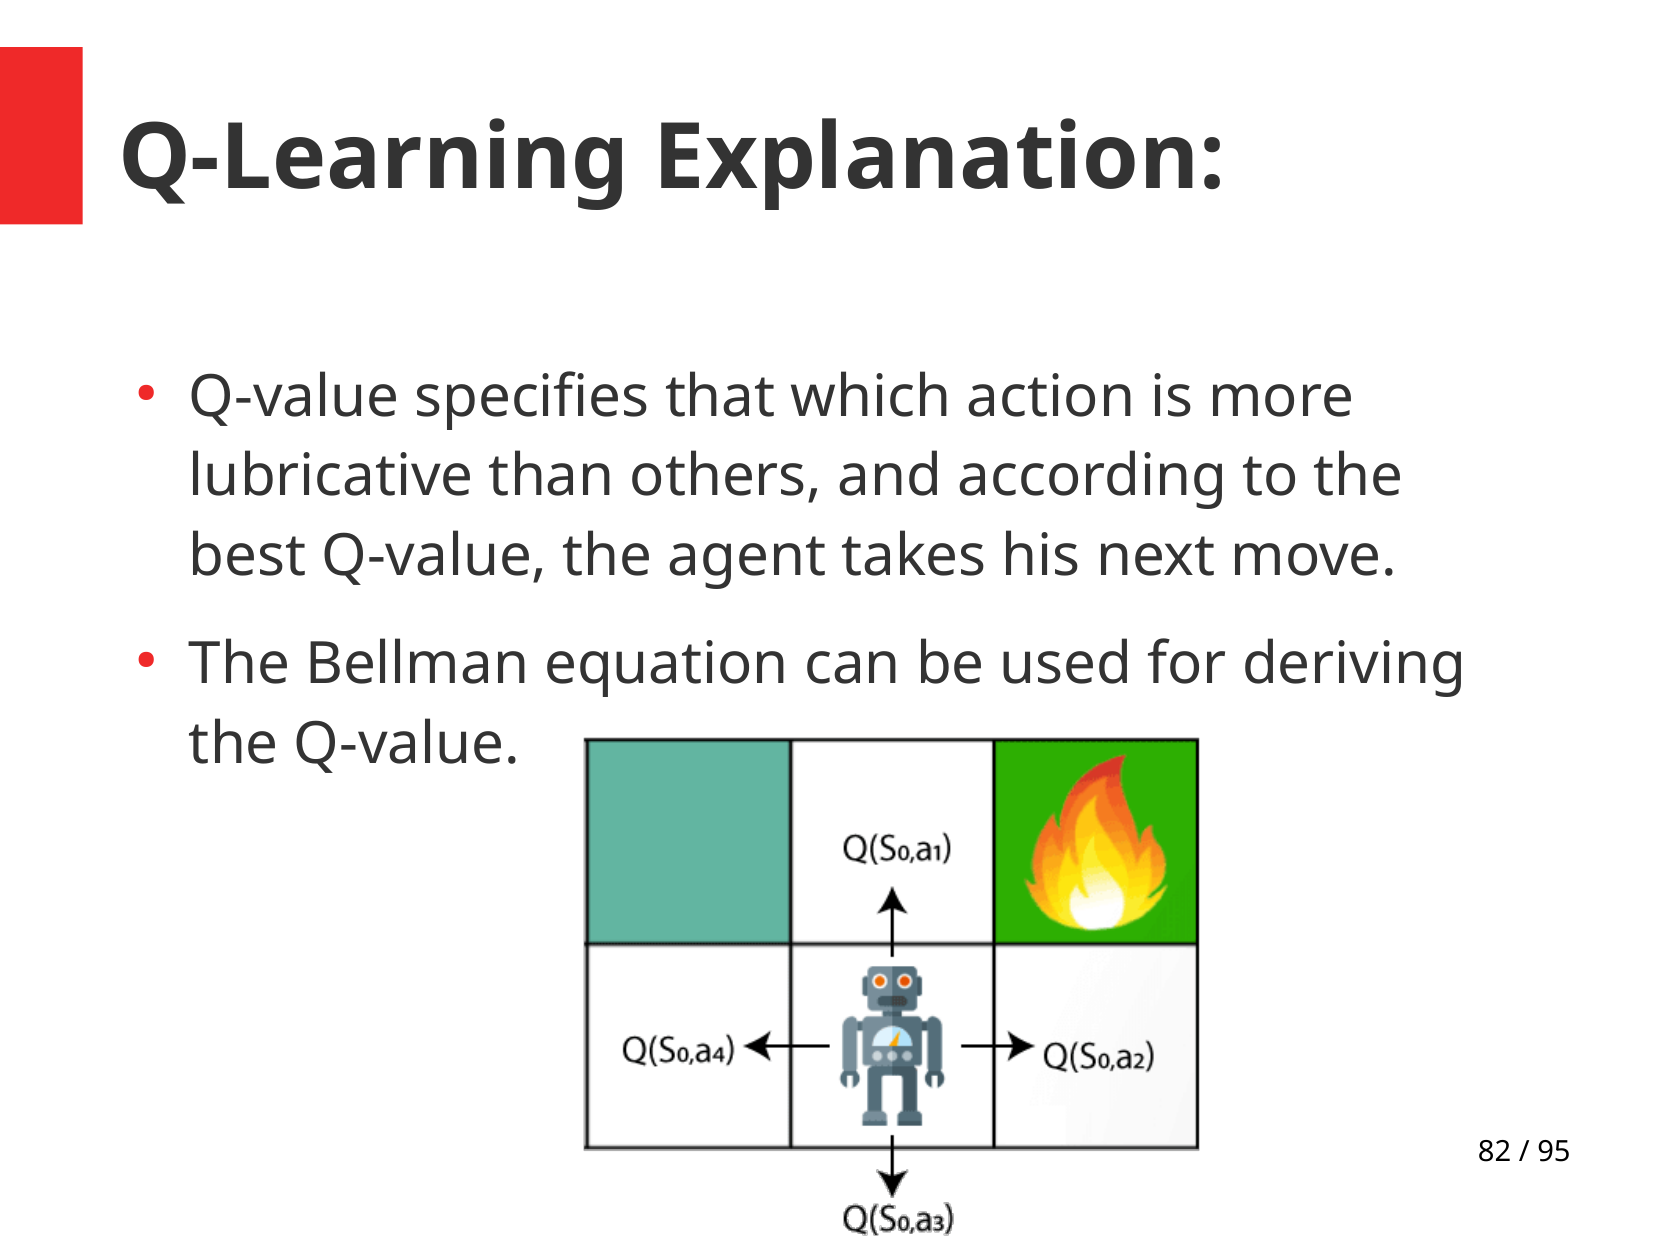

# Q-Learning Explanation:
Q-value specifies that which action is more lubricative than others, and according to the best Q-value, the agent takes his next move.
The Bellman equation can be used for deriving the Q-value.
82